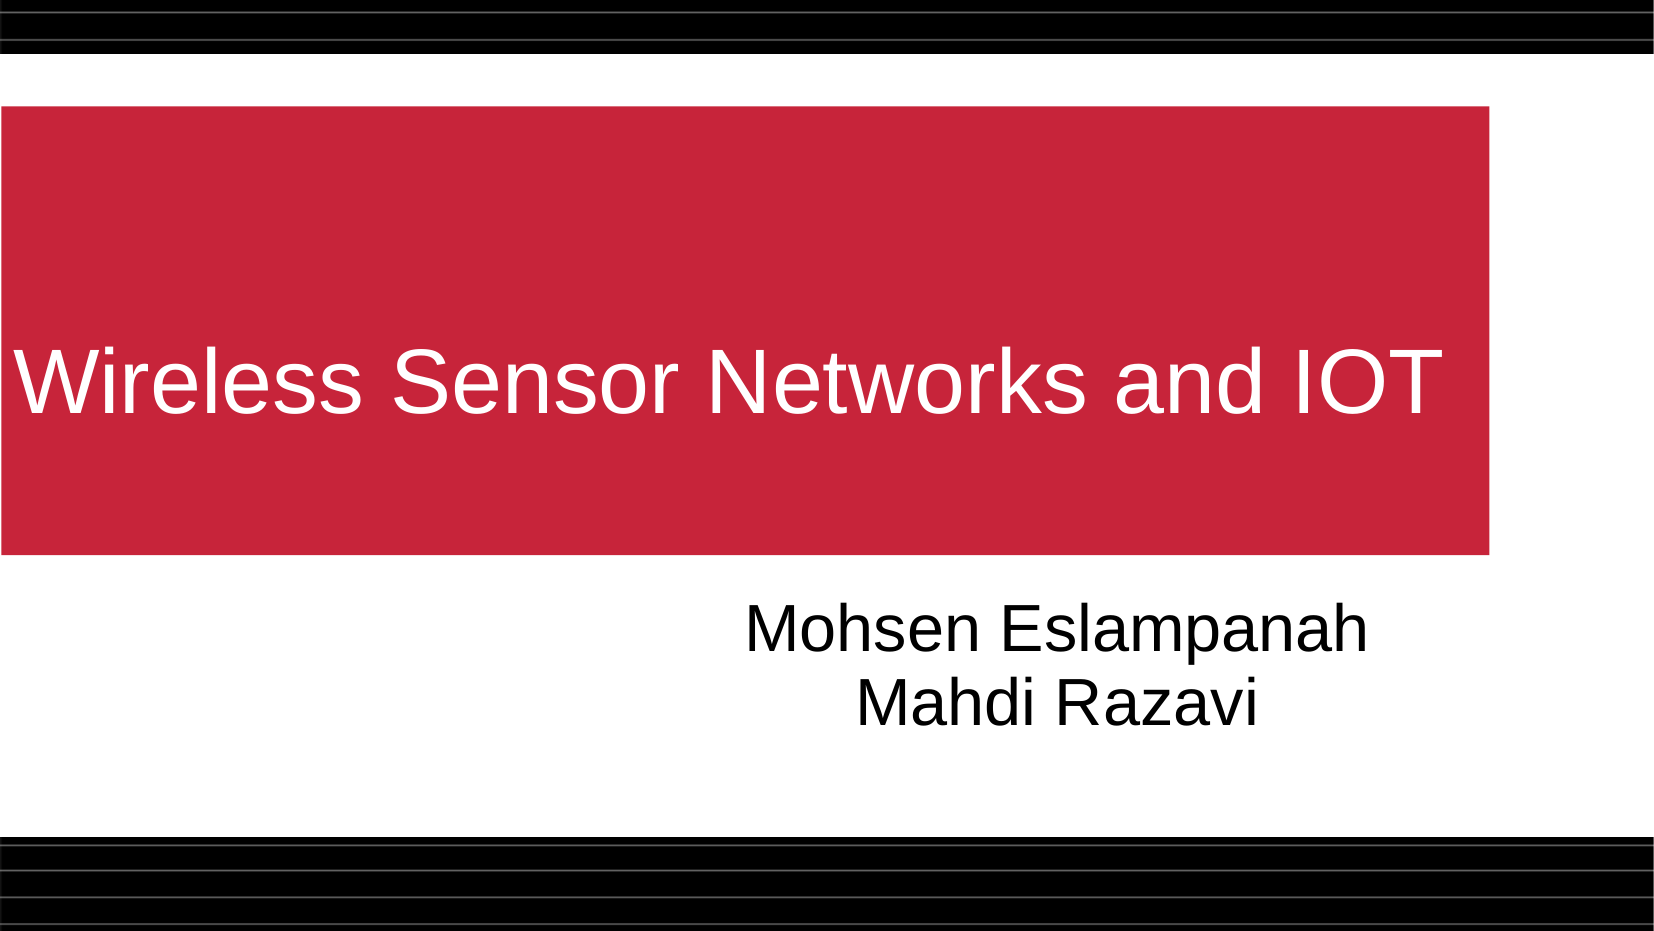

# Wireless Sensor Networks and IOT
Mohsen Eslampanah
Mahdi Razavi